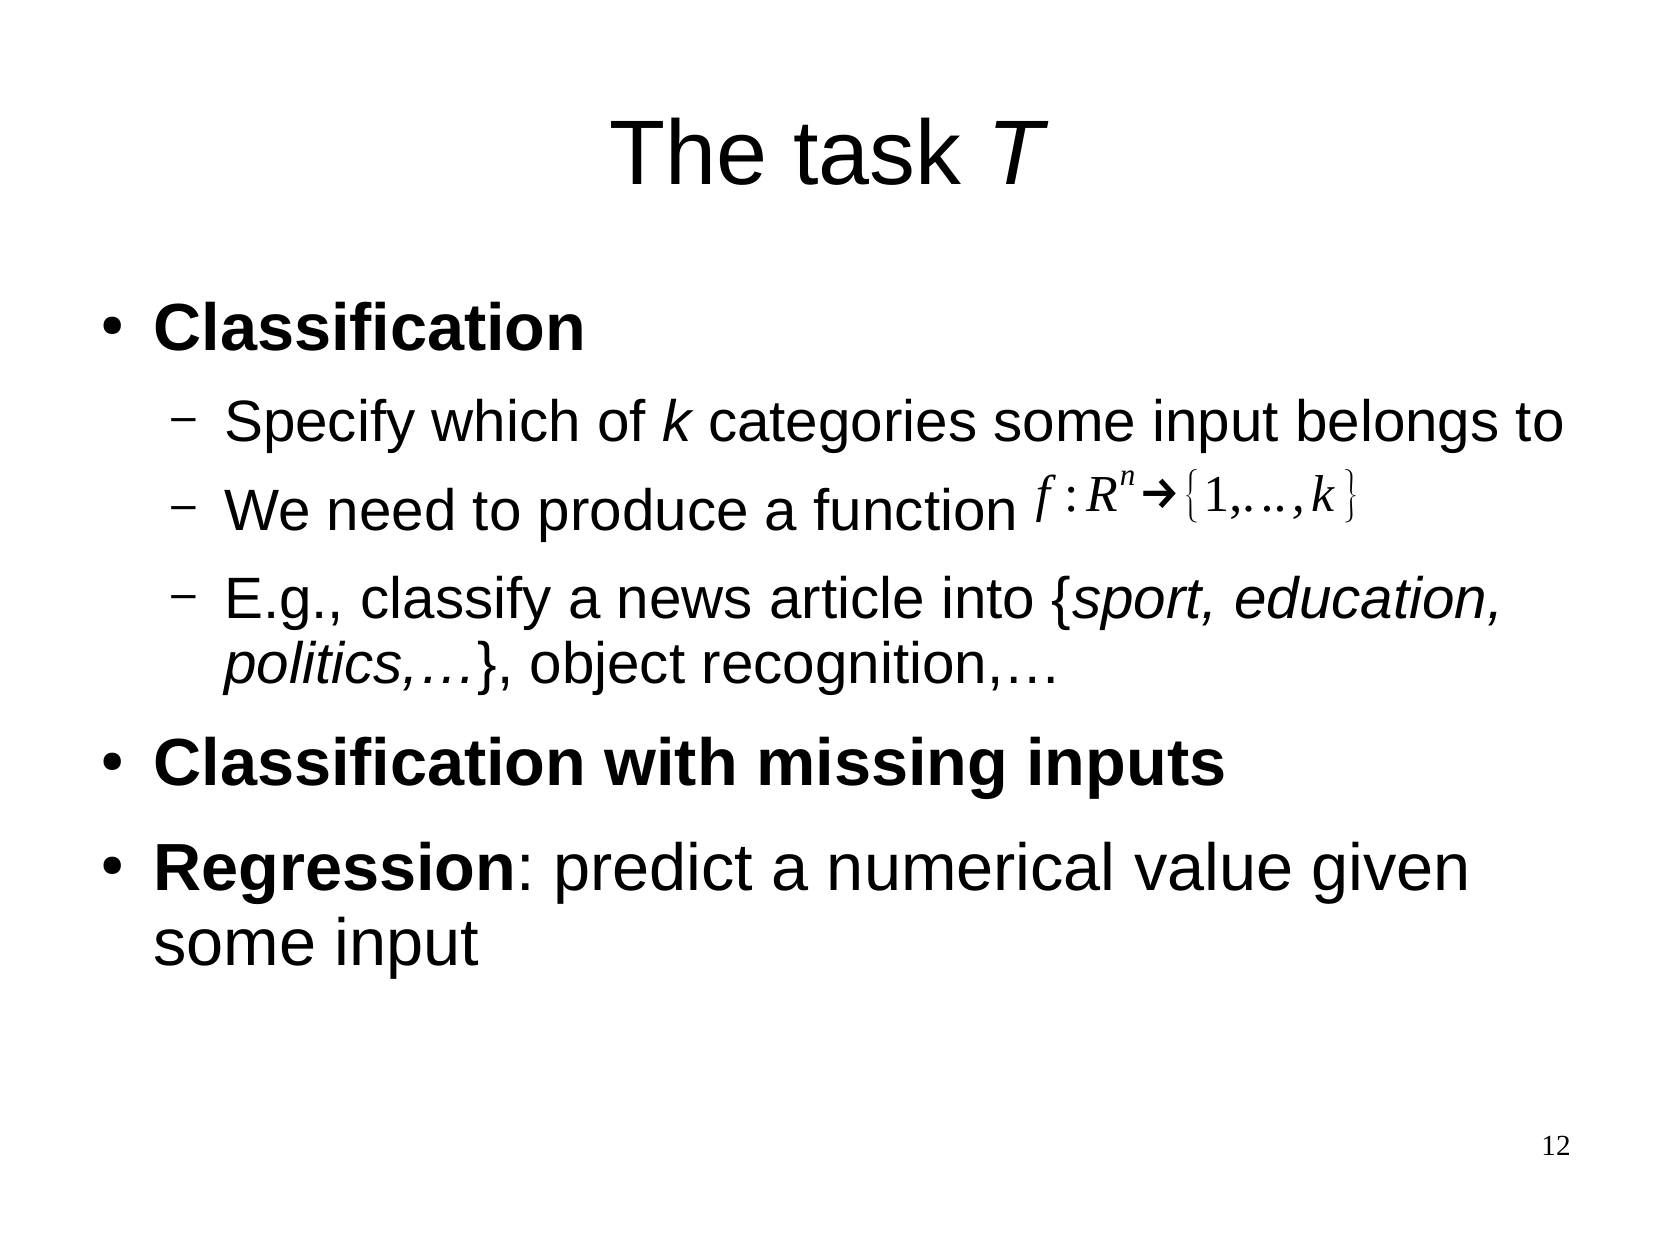

# The task T
Classification
Specify which of k categories some input belongs to
We need to produce a function
E.g., classify a news article into {sport, education, politics,…}, object recognition,…
Classification with missing inputs
Regression: predict a numerical value given some input
12